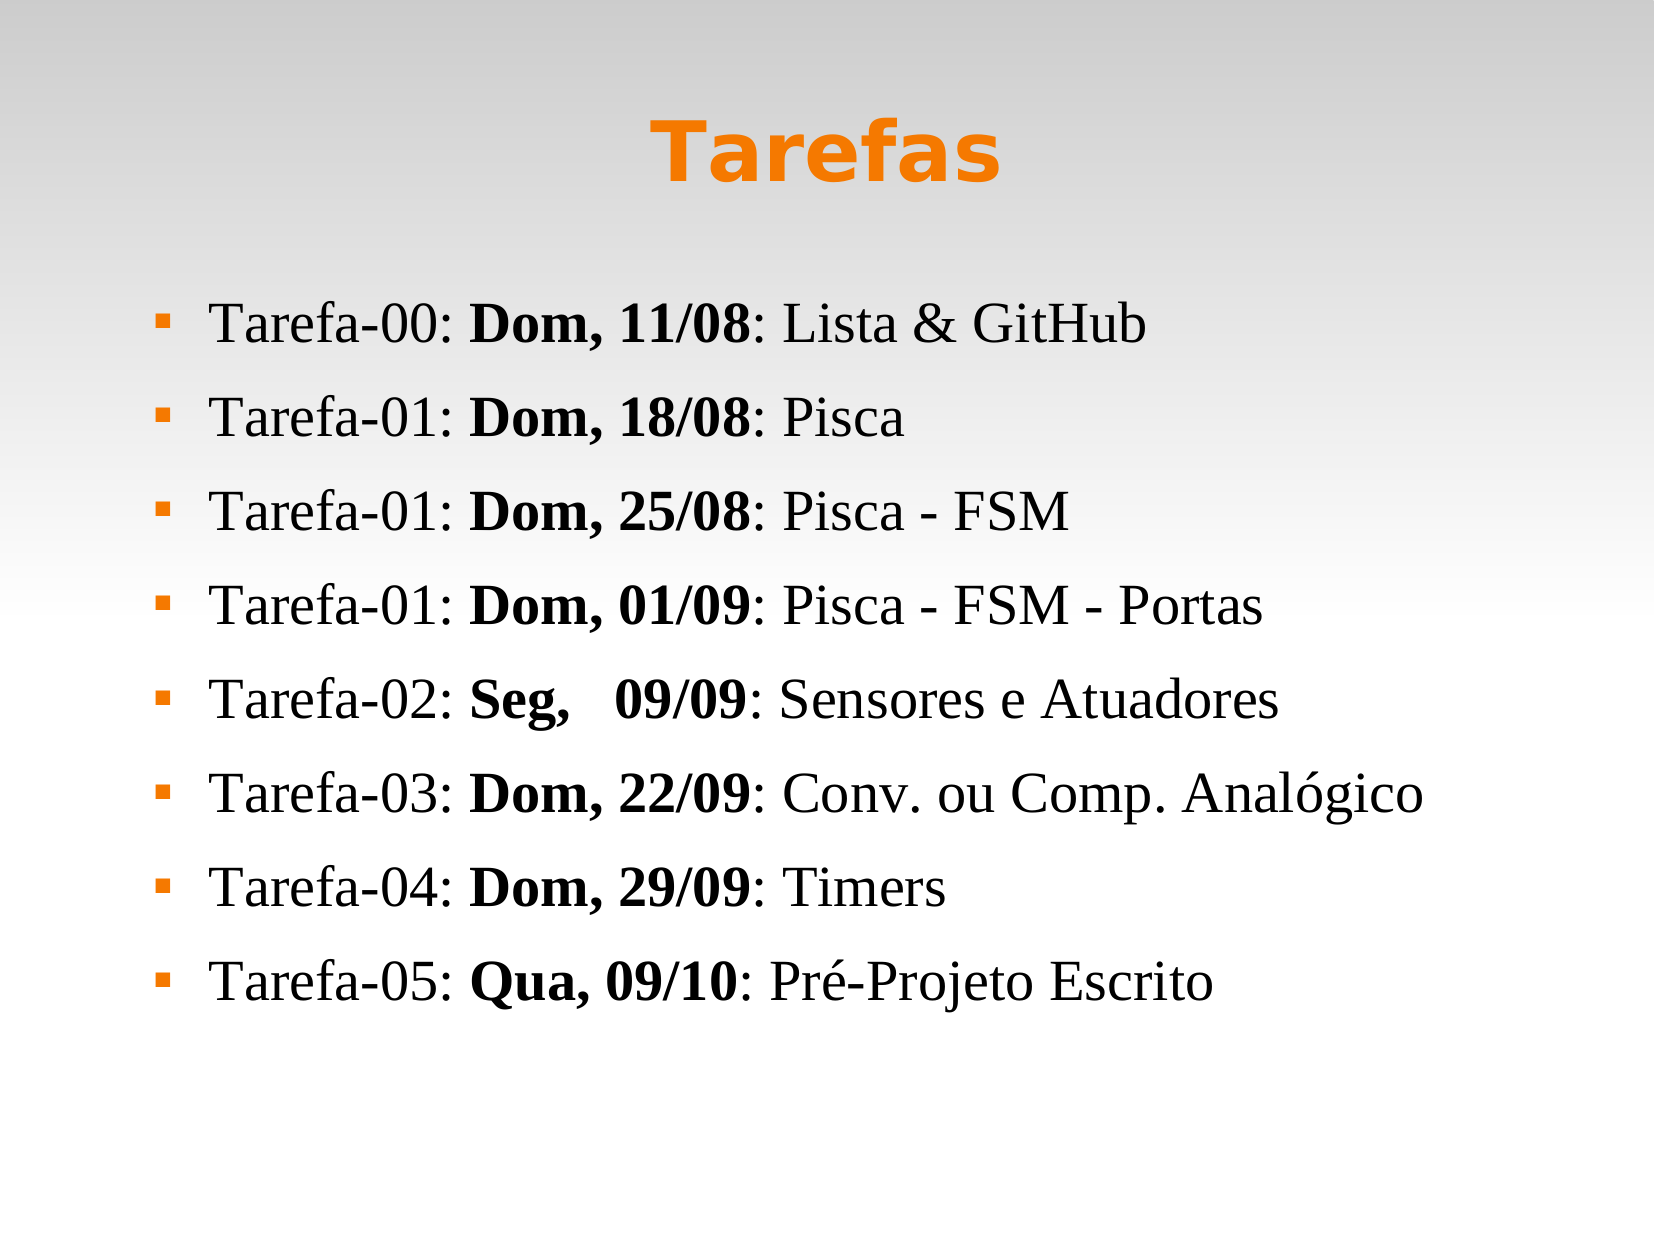

# Tarefas
Tarefa-00: Dom, 11/08: Lista & GitHub
Tarefa-01: Dom, 18/08: Pisca
Tarefa-01: Dom, 25/08: Pisca - FSM
Tarefa-01: Dom, 01/09: Pisca - FSM - Portas
Tarefa-02: Seg, 09/09: Sensores e Atuadores
Tarefa-03: Dom, 22/09: Conv. ou Comp. Analógico
Tarefa-04: Dom, 29/09: Timers
Tarefa-05: Qua, 09/10: Pré-Projeto Escrito